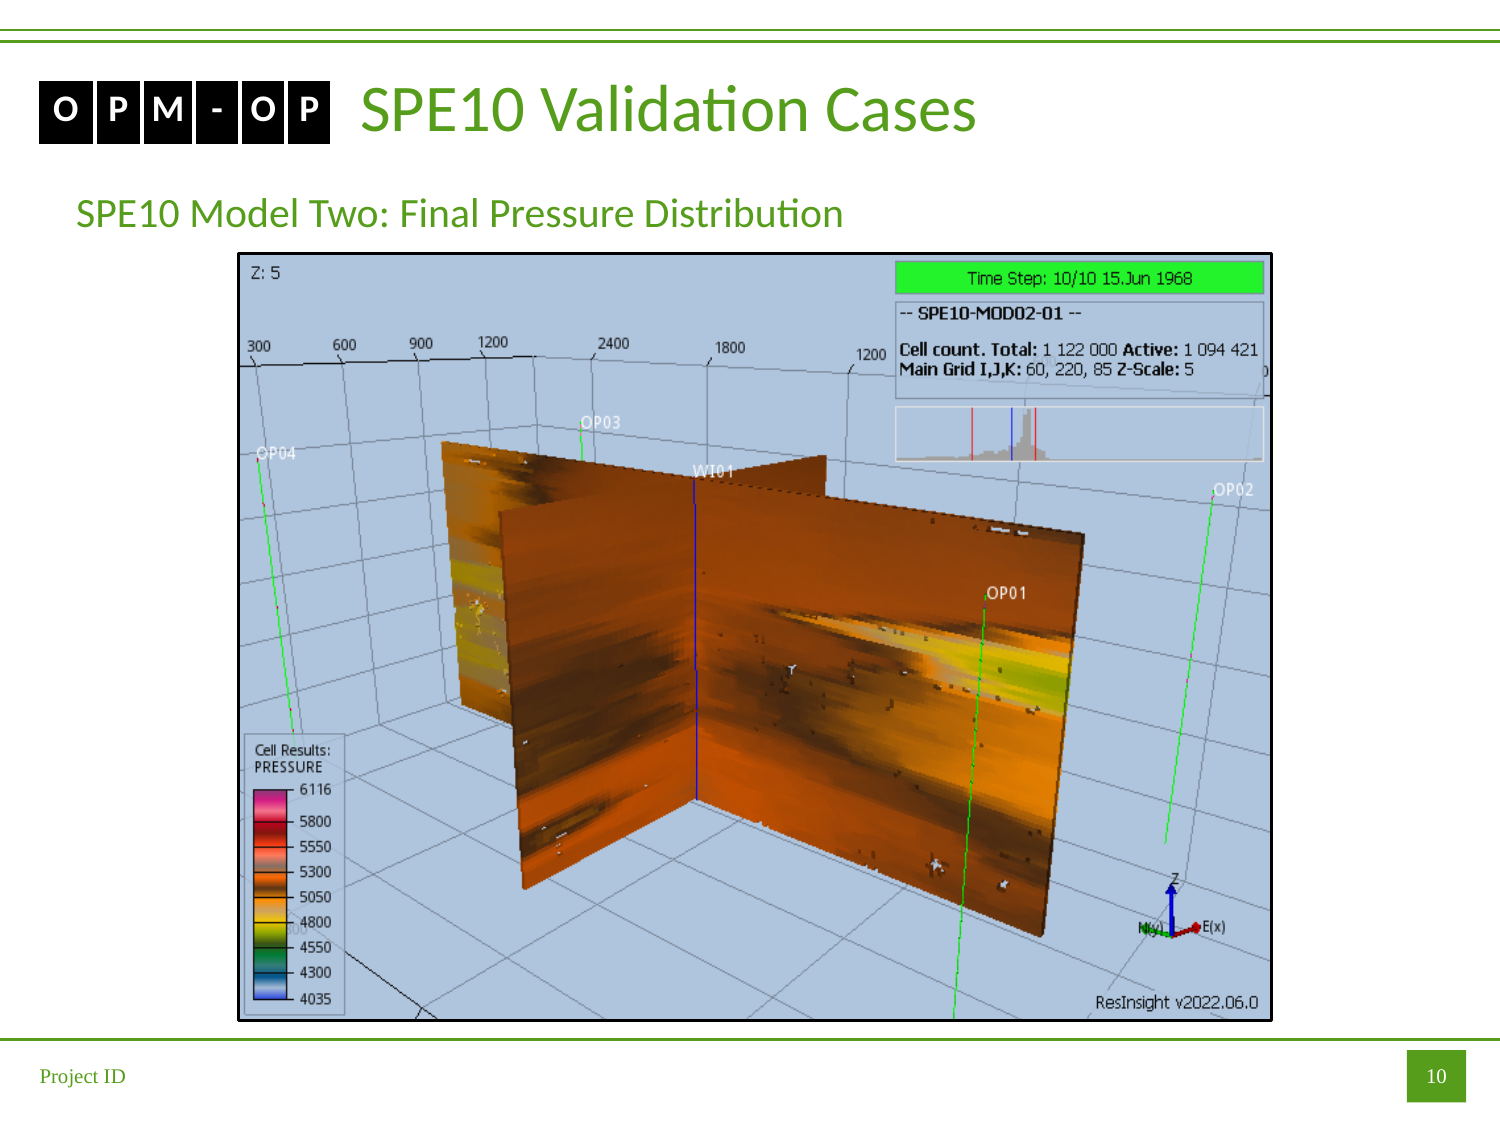

# SPE10 Validation Cases
SPE10 Model Two: Final Pressure Distribution
Project ID
10